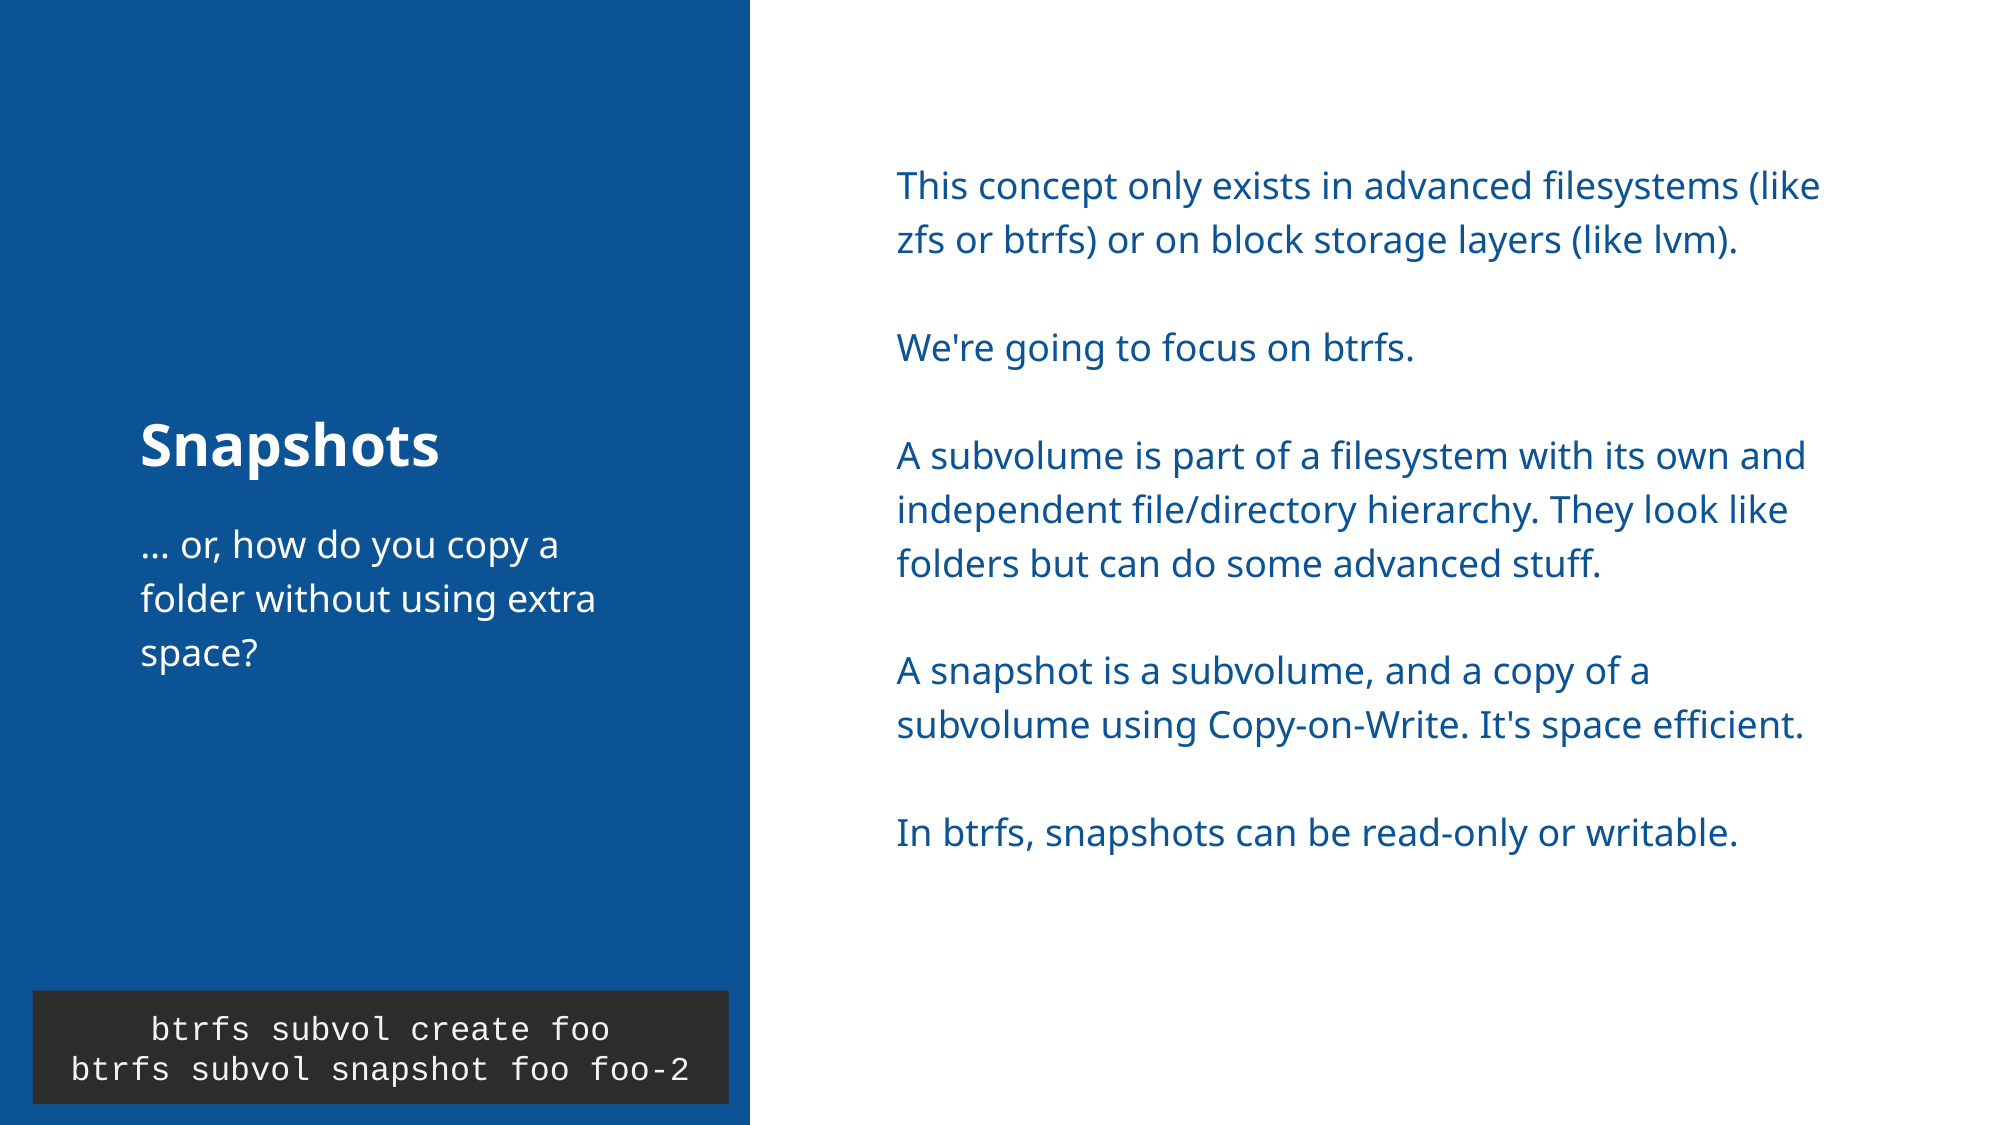

This concept only exists in advanced filesystems (like zfs or btrfs) or on block storage layers (like lvm).
We're going to focus on btrfs.
A subvolume is part of a filesystem with its own and independent file/directory hierarchy. They look like folders but can do some advanced stuff.
A snapshot is a subvolume, and a copy of a subvolume using Copy-on-Write. It's space efficient.
In btrfs, snapshots can be read-only or writable.
Snapshots
… or, how do you copy a folder without using extra space?
btrfs subvol create foo
btrfs subvol snapshot foo foo-2